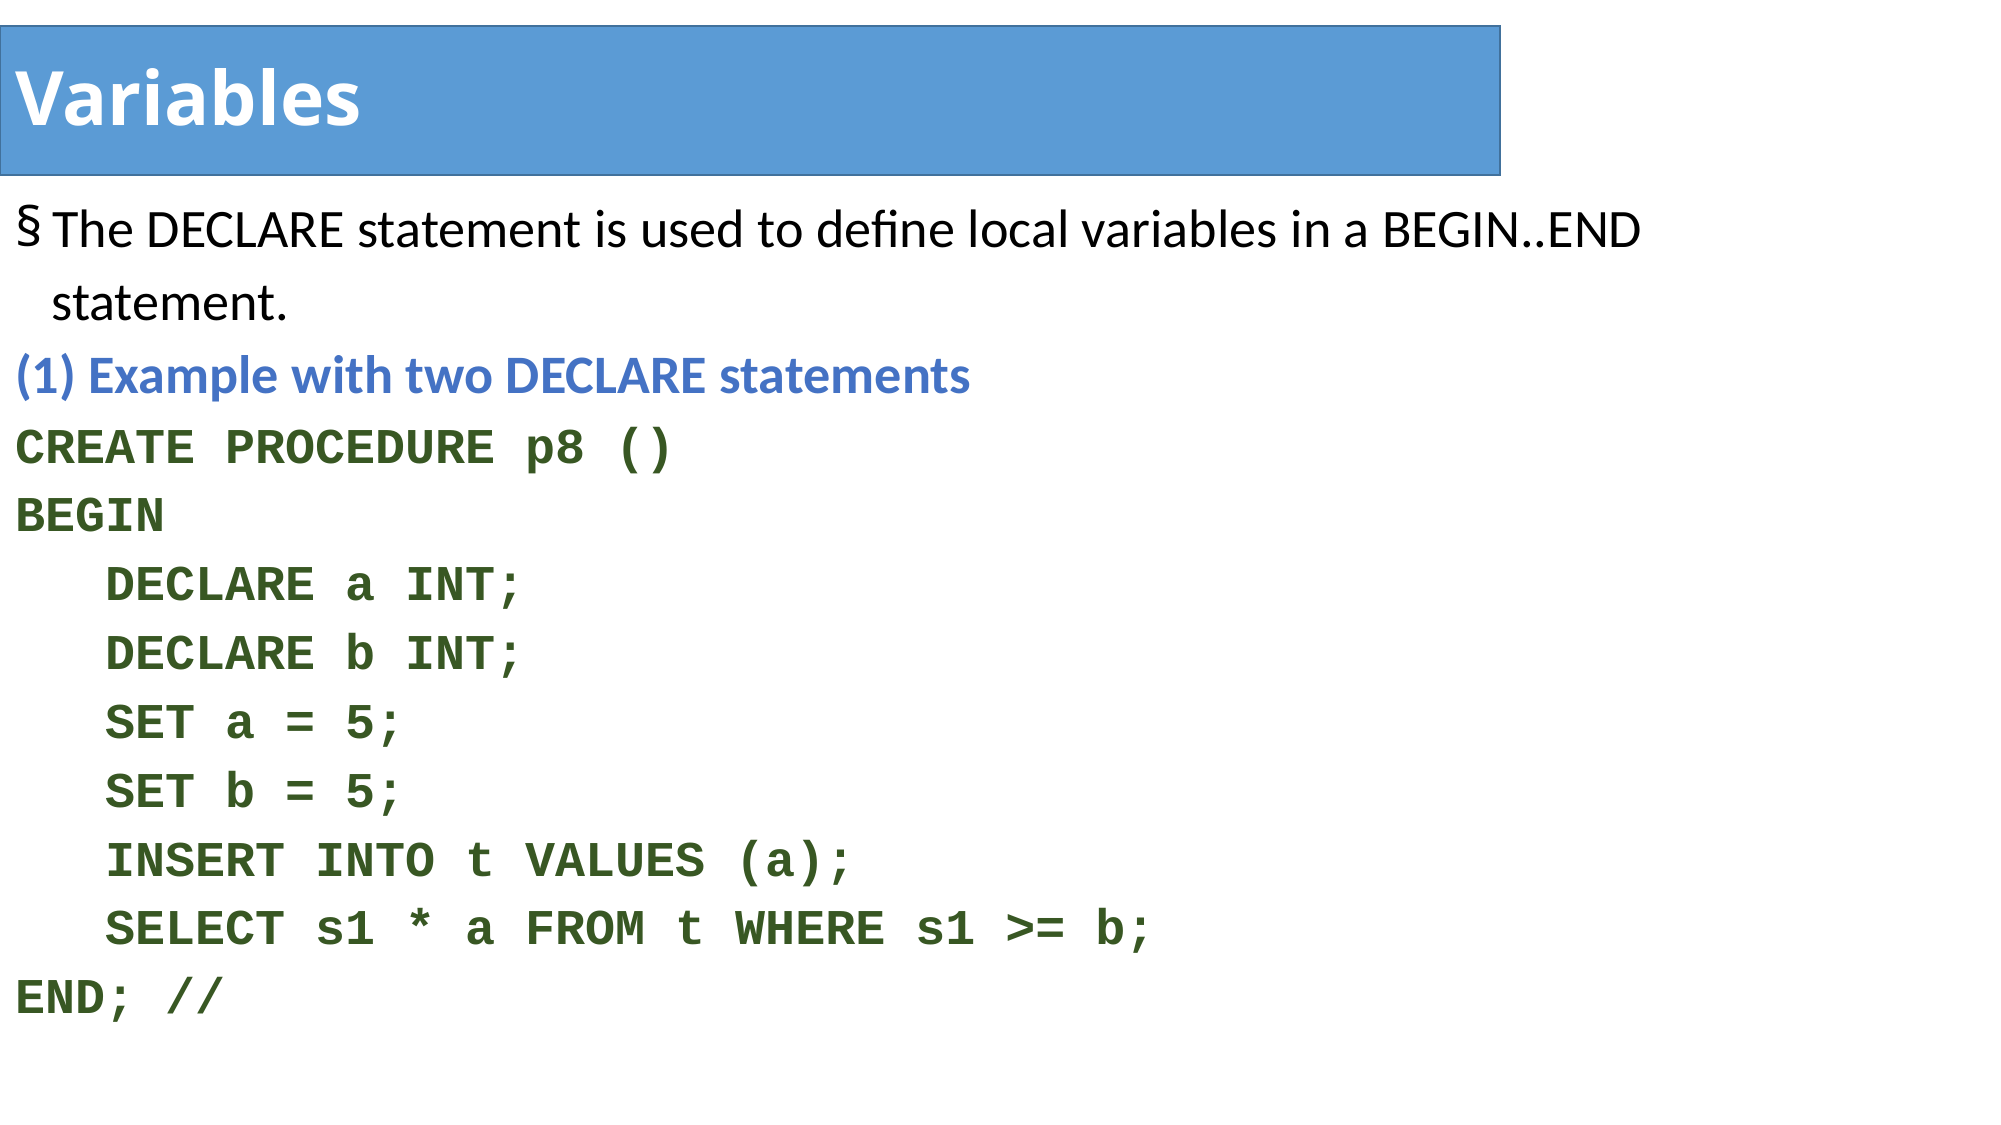

# Variables
The DECLARE statement is used to define local variables in a BEGIN..END
 statement.
(1) Example with two DECLARE statements
CREATE PROCEDURE p8 ()
BEGIN
 DECLARE a INT;
 DECLARE b INT;
 SET a = 5;
 SET b = 5;
 INSERT INTO t VALUES (a);
 SELECT s1 * a FROM t WHERE s1 >= b;
END; //